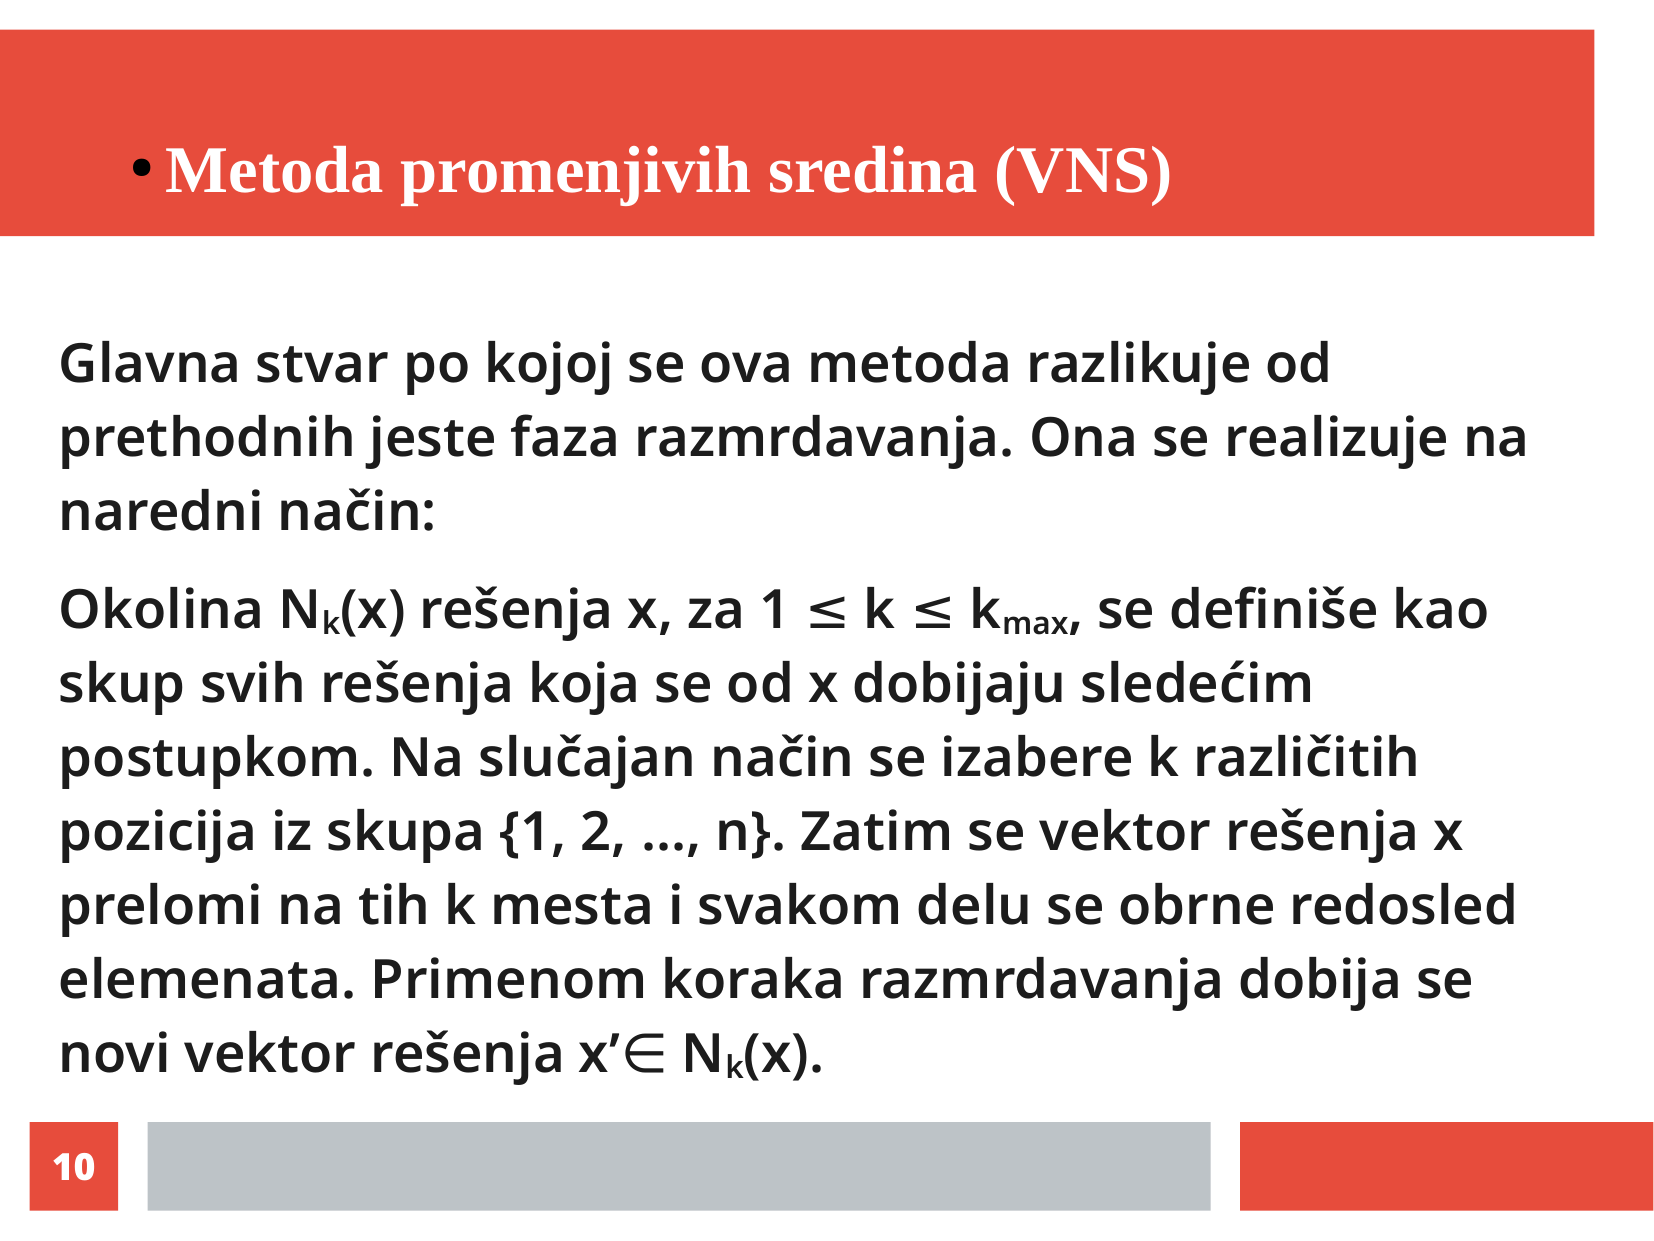

# Metoda promenjivih sredina (VNS)
Glavna stvar po kojoj se ova metoda razlikuje od prethodnih jeste faza razmrdavanja. Ona se realizuje na naredni način:
Okolina Nk(x) rešenja x, za 1 ≤ k ≤ kmax, se definiše kao skup svih rešenja koja se od x dobijaju sledećim postupkom. Na slučajan način se izabere k različitih pozicija iz skupa {1, 2, ..., n}. Zatim se vektor rešenja x prelomi na tih k mesta i svakom delu se obrne redosled elemenata. Primenom koraka razmrdavanja dobija se novi vektor rešenja x’∈ Nk(x).
10